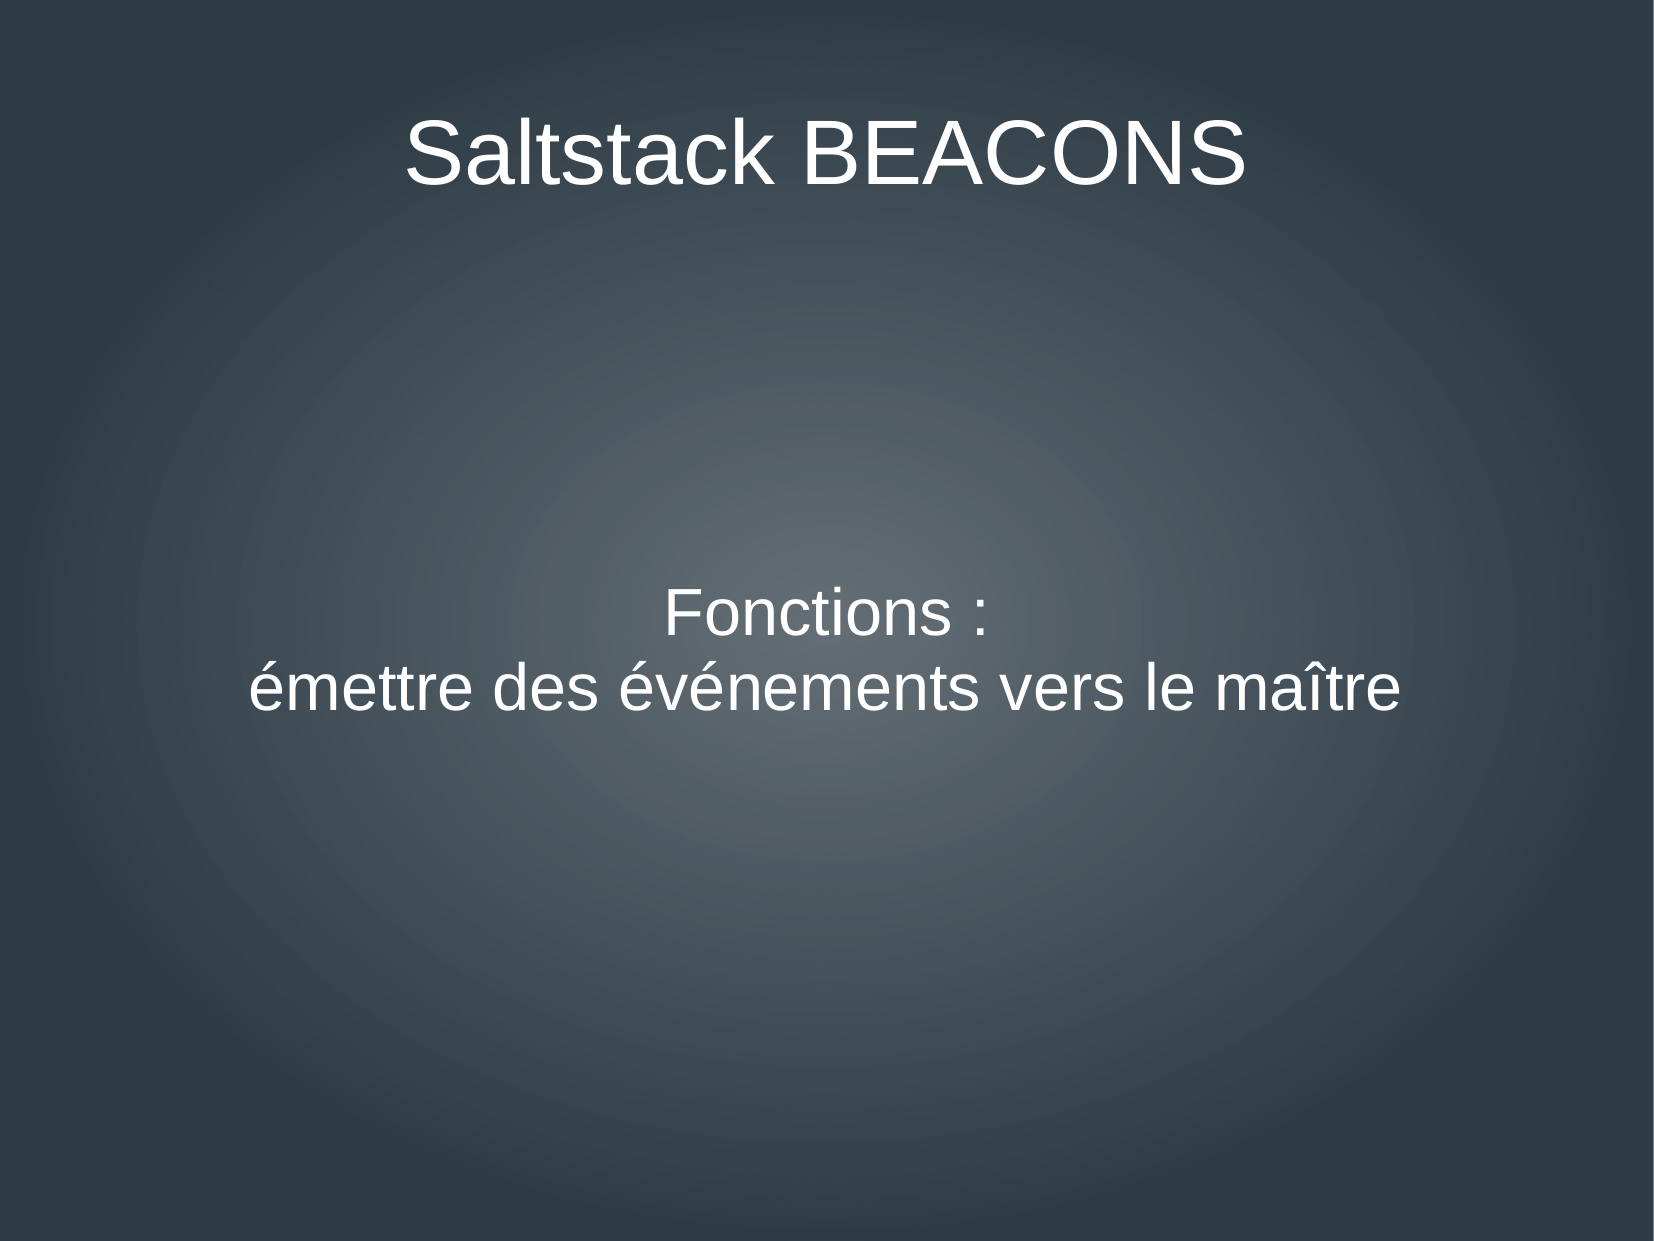

# Saltstack BEACONS
Fonctions :
émettre des événements vers le maître